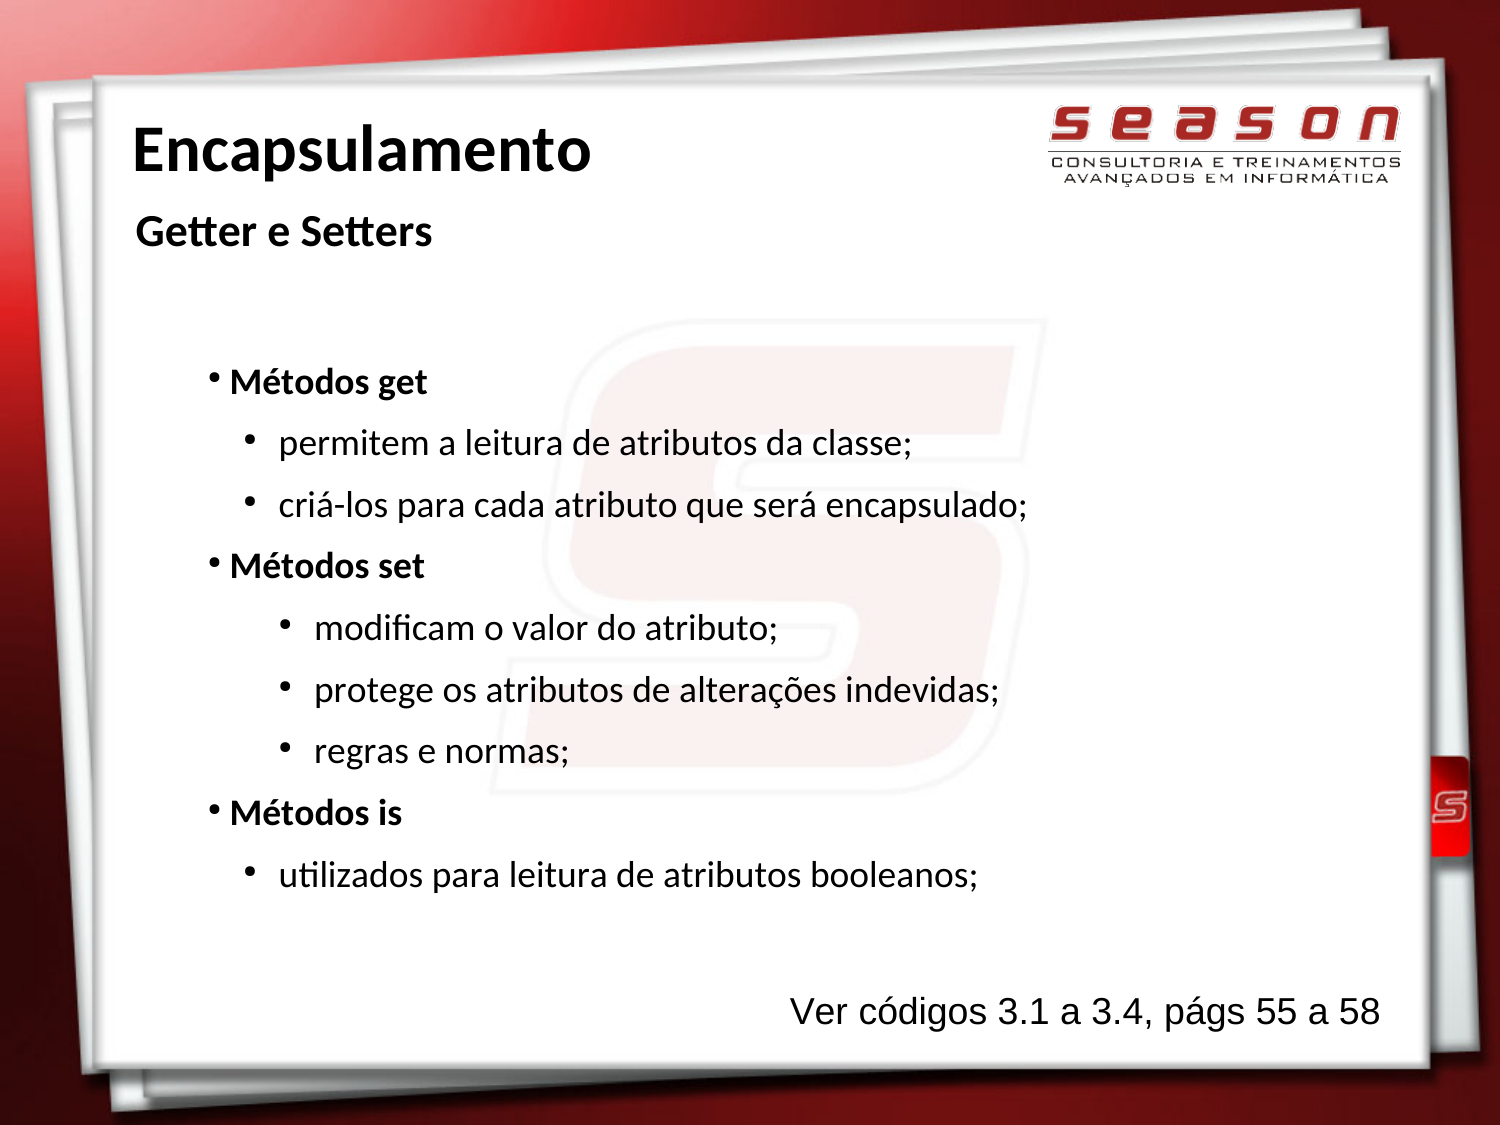

# Encapsulamento
Getter e Setters
 Métodos get
permitem a leitura de atributos da classe;
criá-los para cada atributo que será encapsulado;
 Métodos set
modificam o valor do atributo;
protege os atributos de alterações indevidas;
regras e normas;
 Métodos is
utilizados para leitura de atributos booleanos;
Ver códigos 3.1 a 3.4, págs 55 a 58